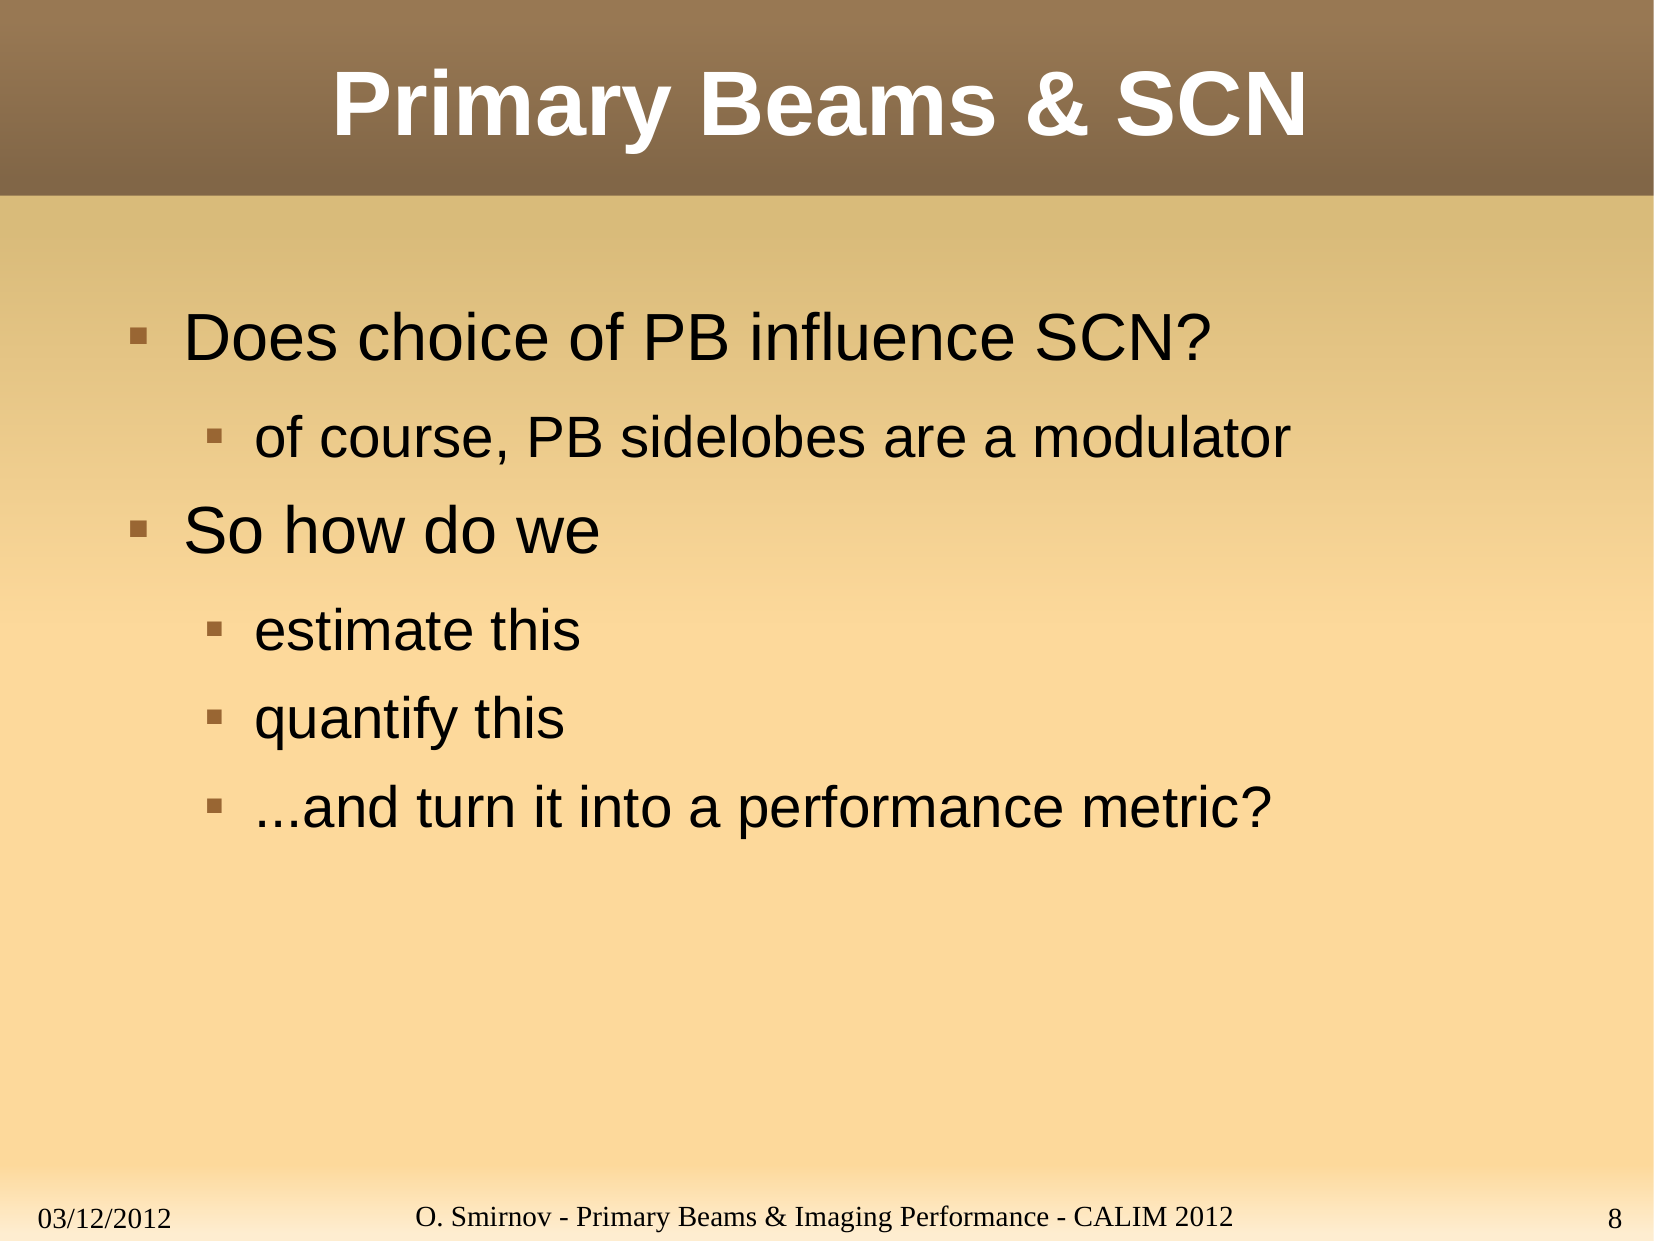

# Primary Beams & SCN
Does choice of PB influence SCN?
of course, PB sidelobes are a modulator
So how do we
estimate this
quantify this
...and turn it into a performance metric?
O. Smirnov - Primary Beams & Imaging Performance - CALIM 2012
03/12/2012
8